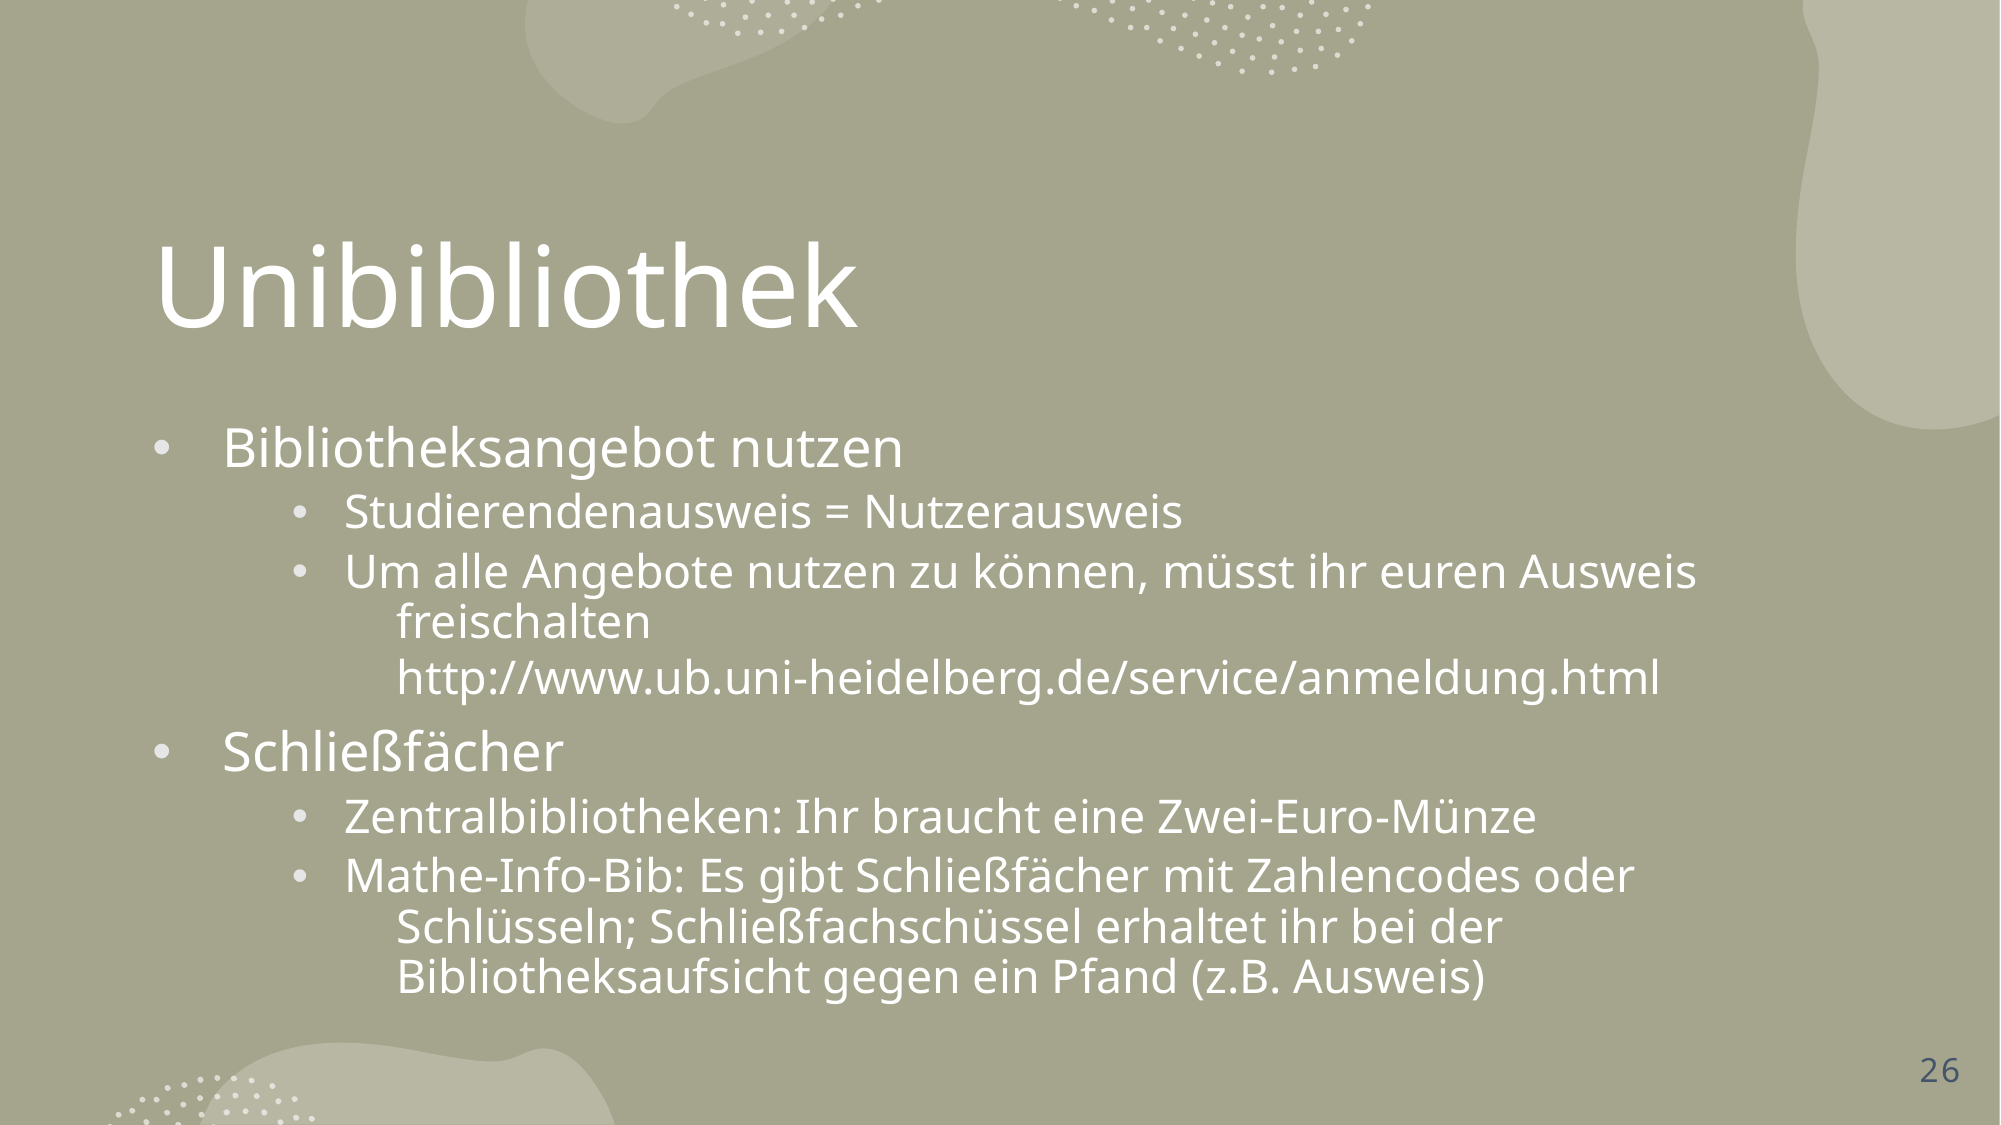

# Unibibliothek
Bibliotheksangebot nutzen
Studierendenausweis = Nutzerausweis
Um alle Angebote nutzen zu können, müsst ihr euren Ausweis freischalten
http://www.ub.uni-heidelberg.de/service/anmeldung.html
Schließfächer
Zentralbibliotheken: Ihr braucht eine Zwei-Euro-Münze
Mathe-Info-Bib: Es gibt Schließfächer mit Zahlencodes oder Schlüsseln; Schließfachschüssel erhaltet ihr bei der Bibliotheksaufsicht gegen ein Pfand (z.B. Ausweis)